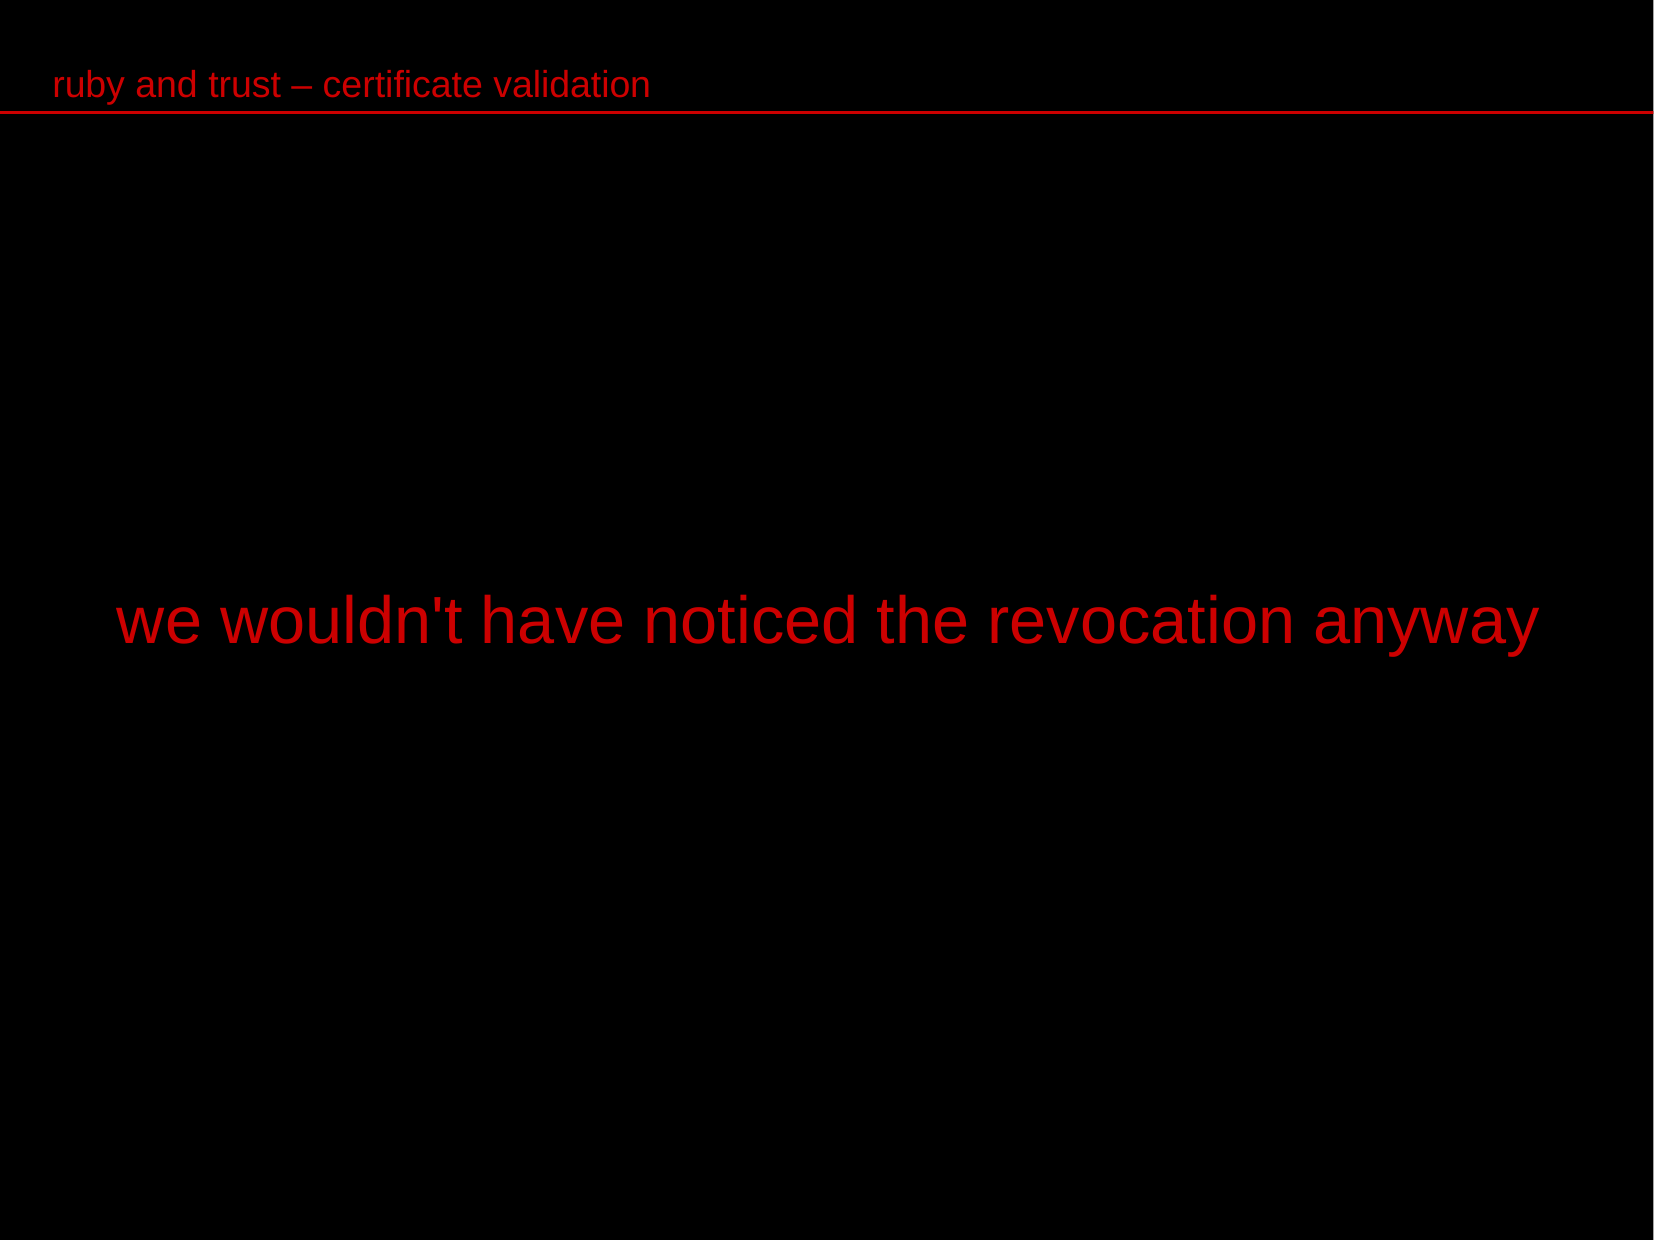

# we wouldn't have noticed the revocation anyway
ruby and trust – certificate validation